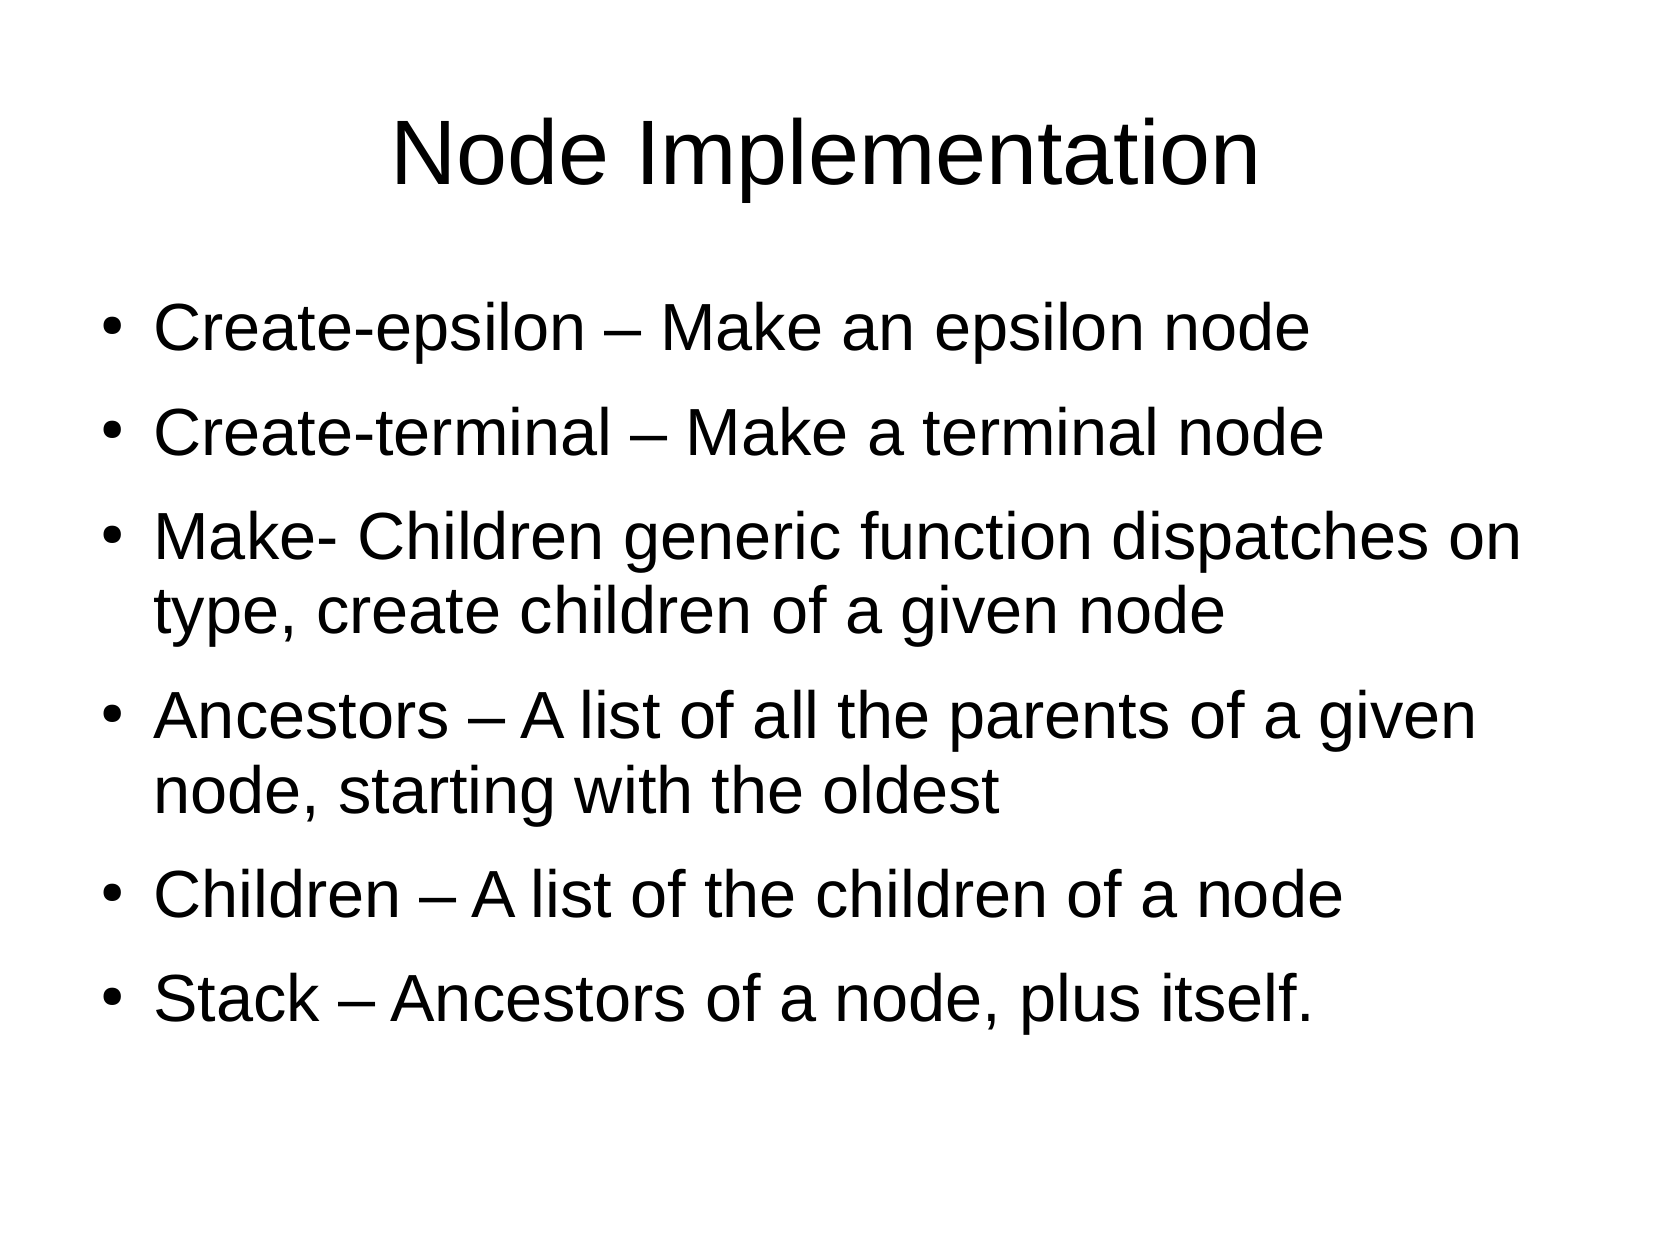

# Node Implementation
Create-epsilon – Make an epsilon node
Create-terminal – Make a terminal node
Make- Children generic function dispatches on type, create children of a given node
Ancestors – A list of all the parents of a given node, starting with the oldest
Children – A list of the children of a node
Stack – Ancestors of a node, plus itself.